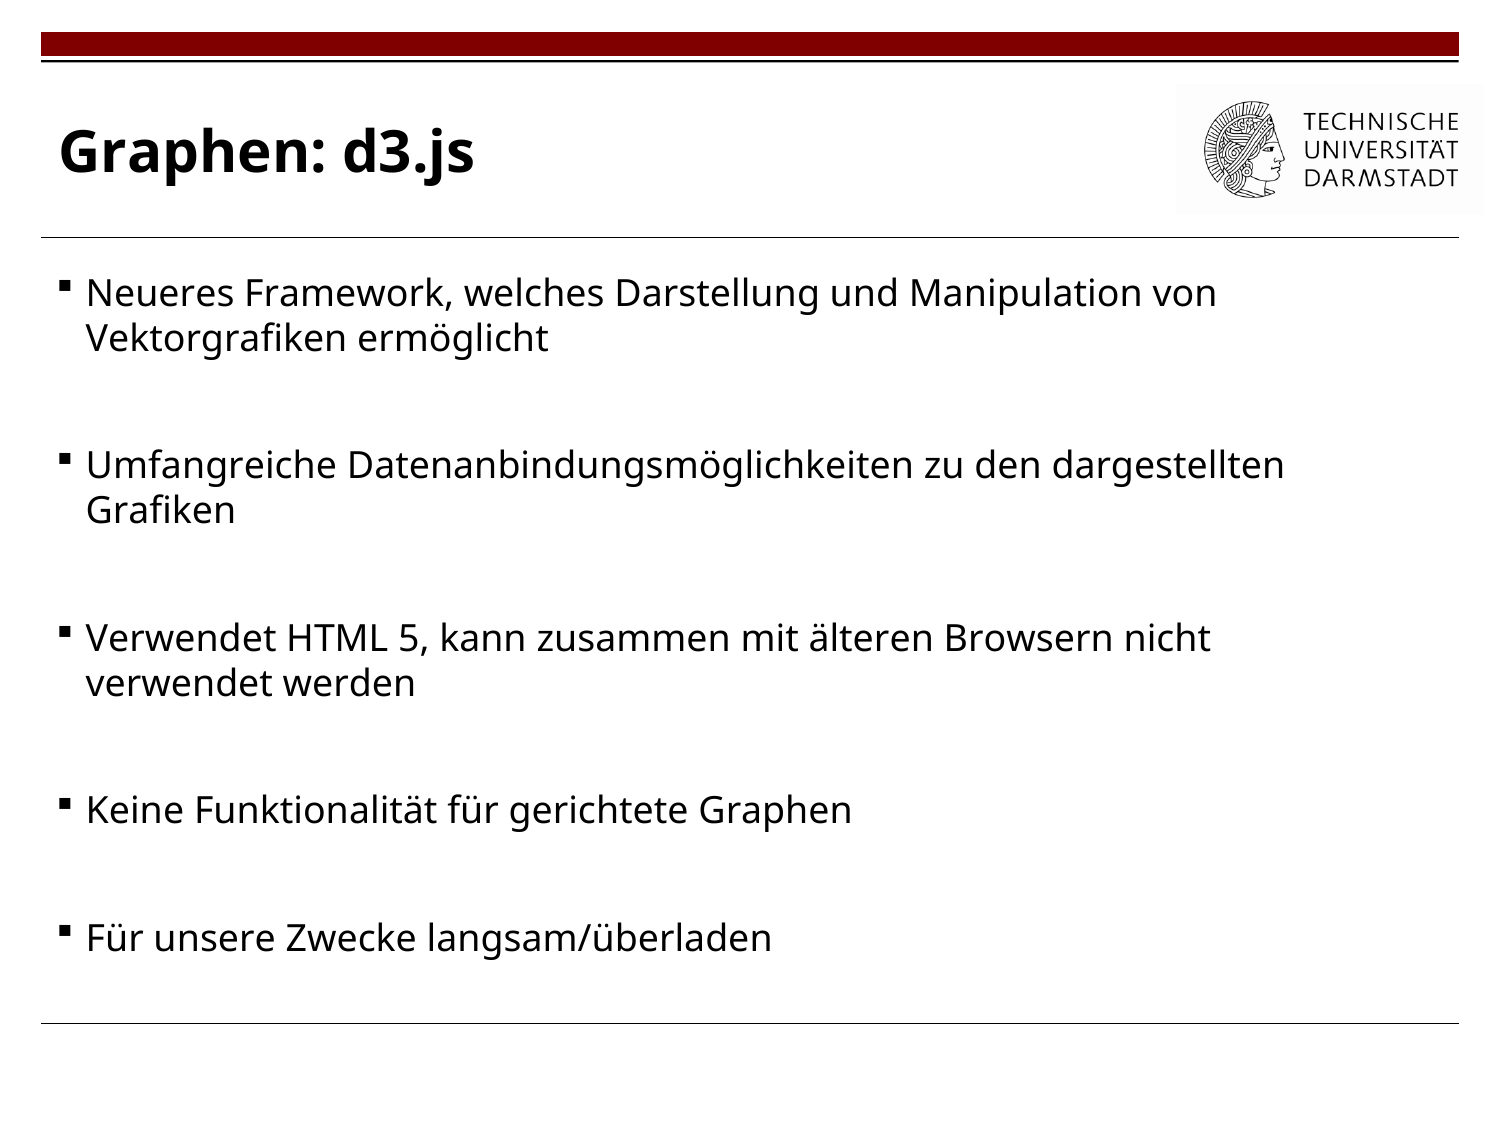

# Graphen: d3.js
Neueres Framework, welches Darstellung und Manipulation von Vektorgrafiken ermöglicht
Umfangreiche Datenanbindungsmöglichkeiten zu den dargestellten Grafiken
Verwendet HTML 5, kann zusammen mit älteren Browsern nicht verwendet werden
Keine Funktionalität für gerichtete Graphen
Für unsere Zwecke langsam/überladen